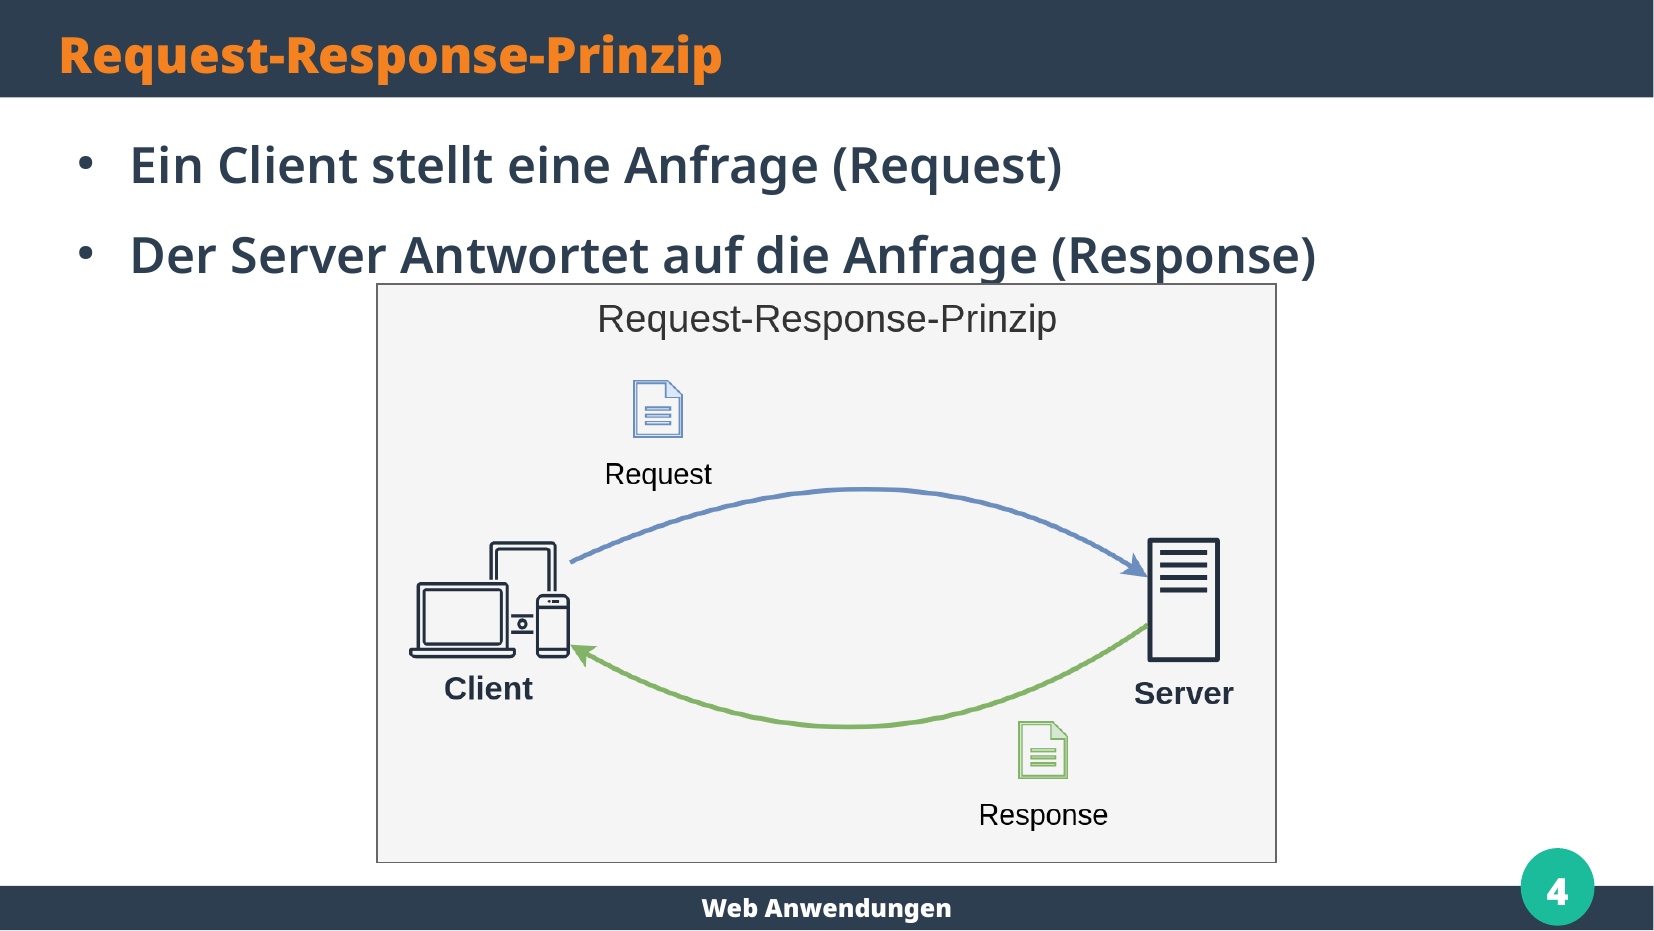

# Request-Response-Prinzip
Ein Client stellt eine Anfrage (Request)
Der Server Antwortet auf die Anfrage (Response)
4